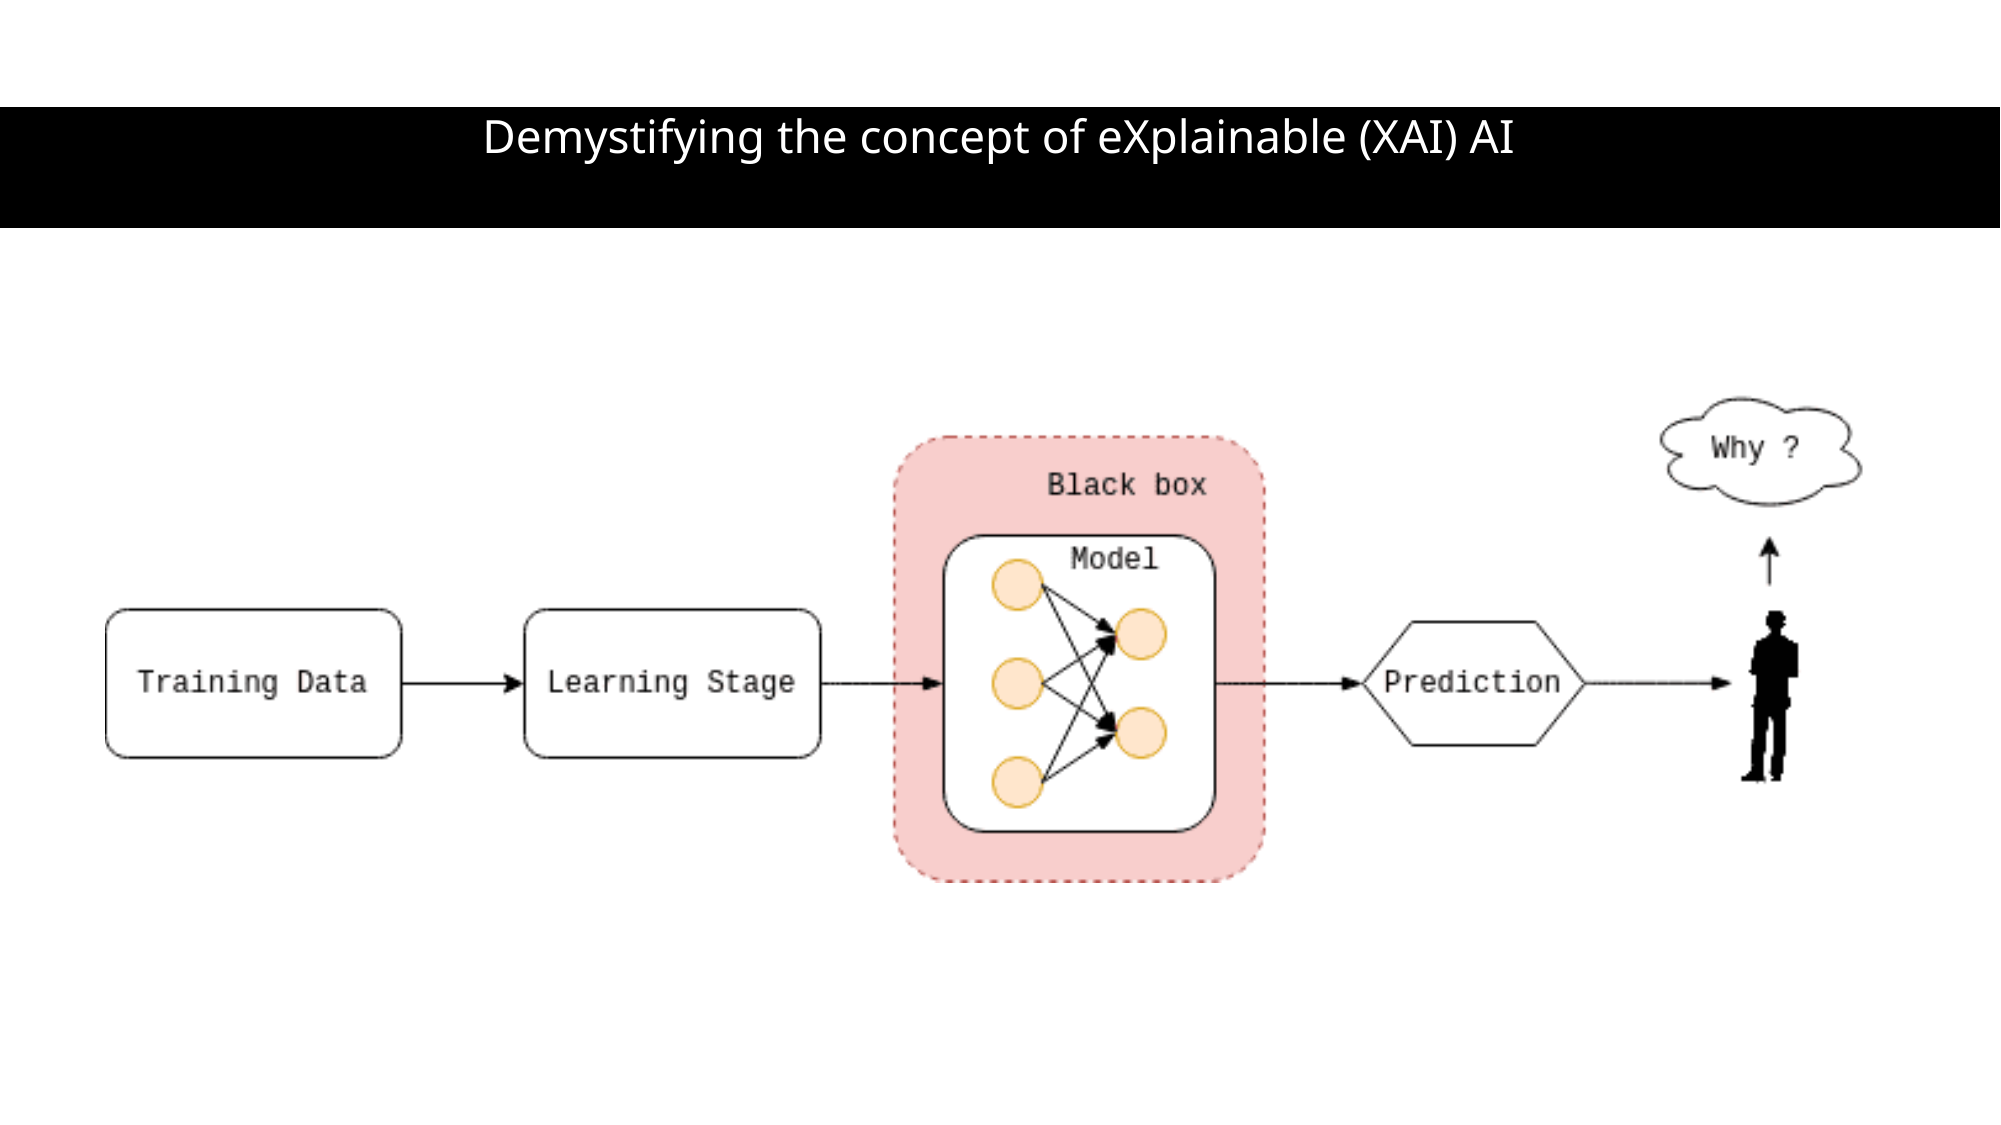

# Demystifying the concept of eXplainable (XAI) AI